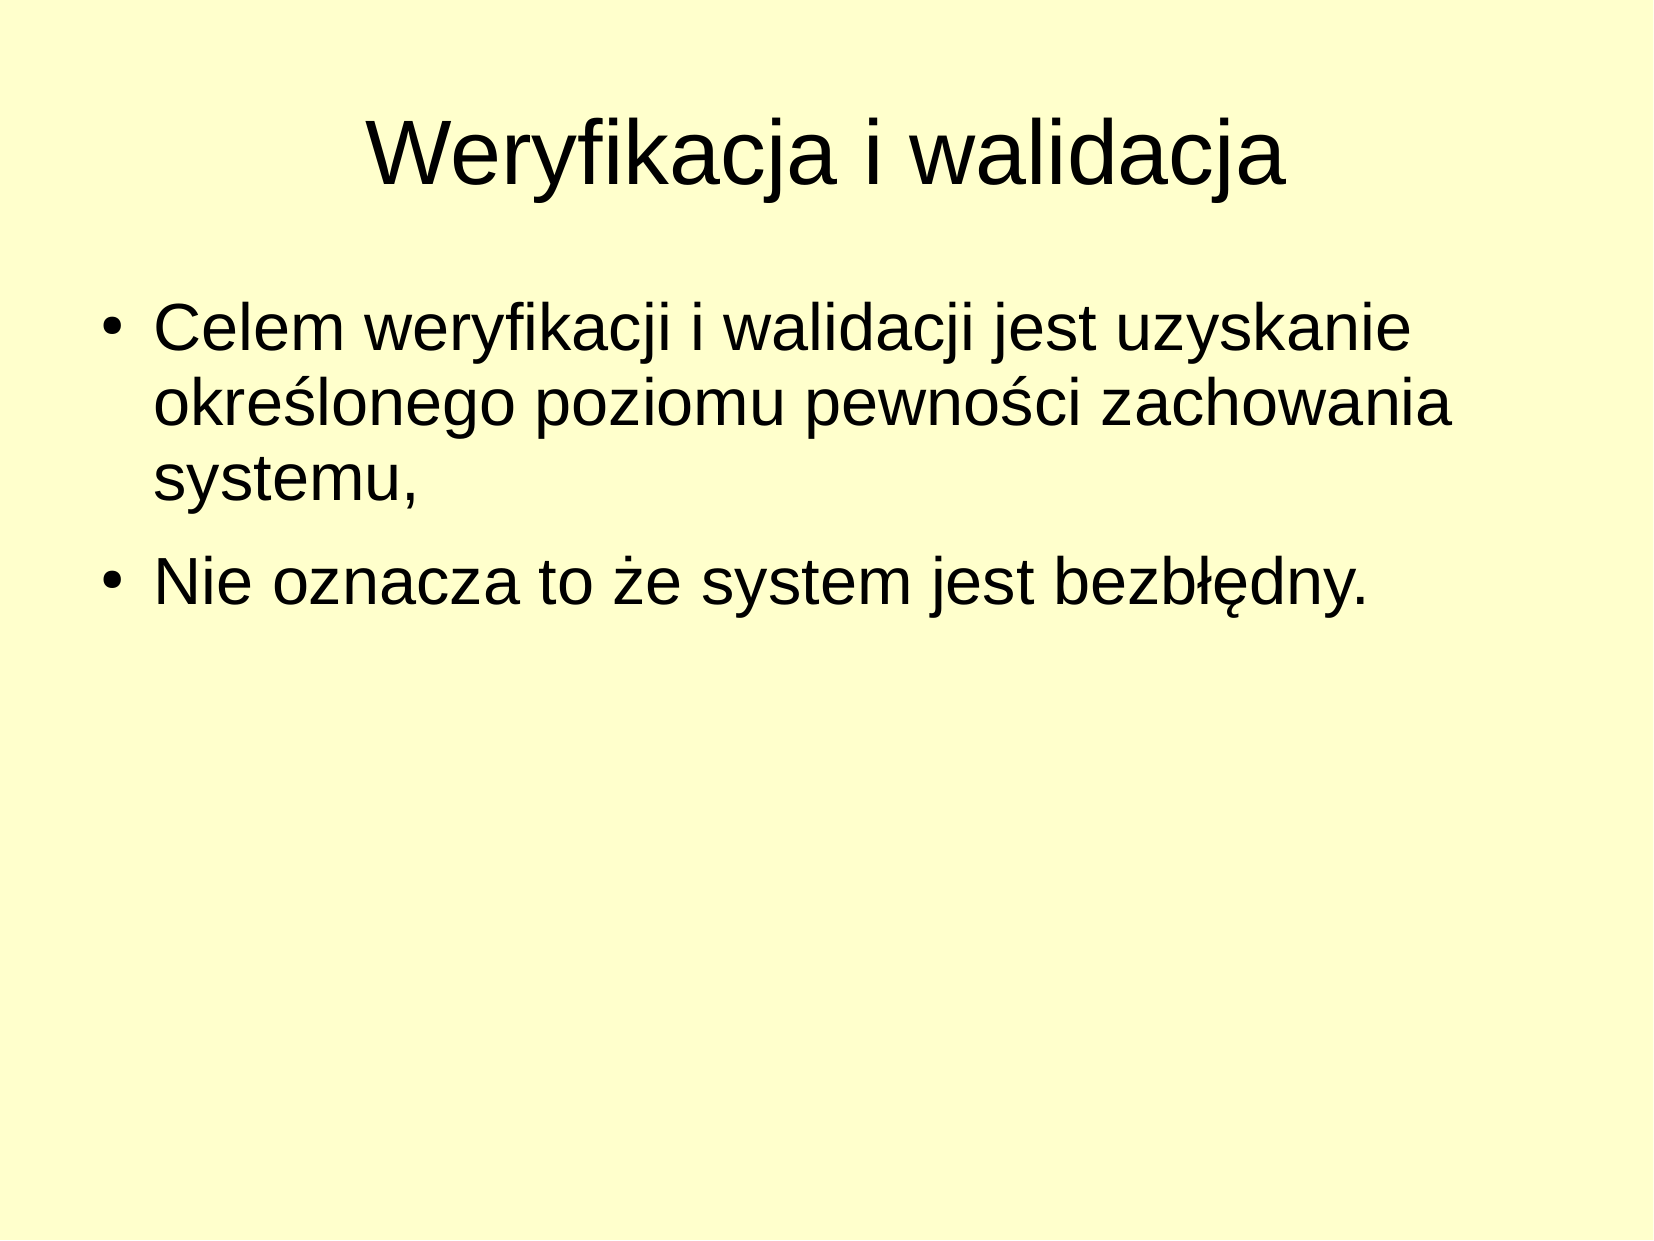

# Weryfikacja i walidacja
Celem weryfikacji i walidacji jest uzyskanie określonego poziomu pewności zachowania systemu,
Nie oznacza to że system jest bezbłędny.